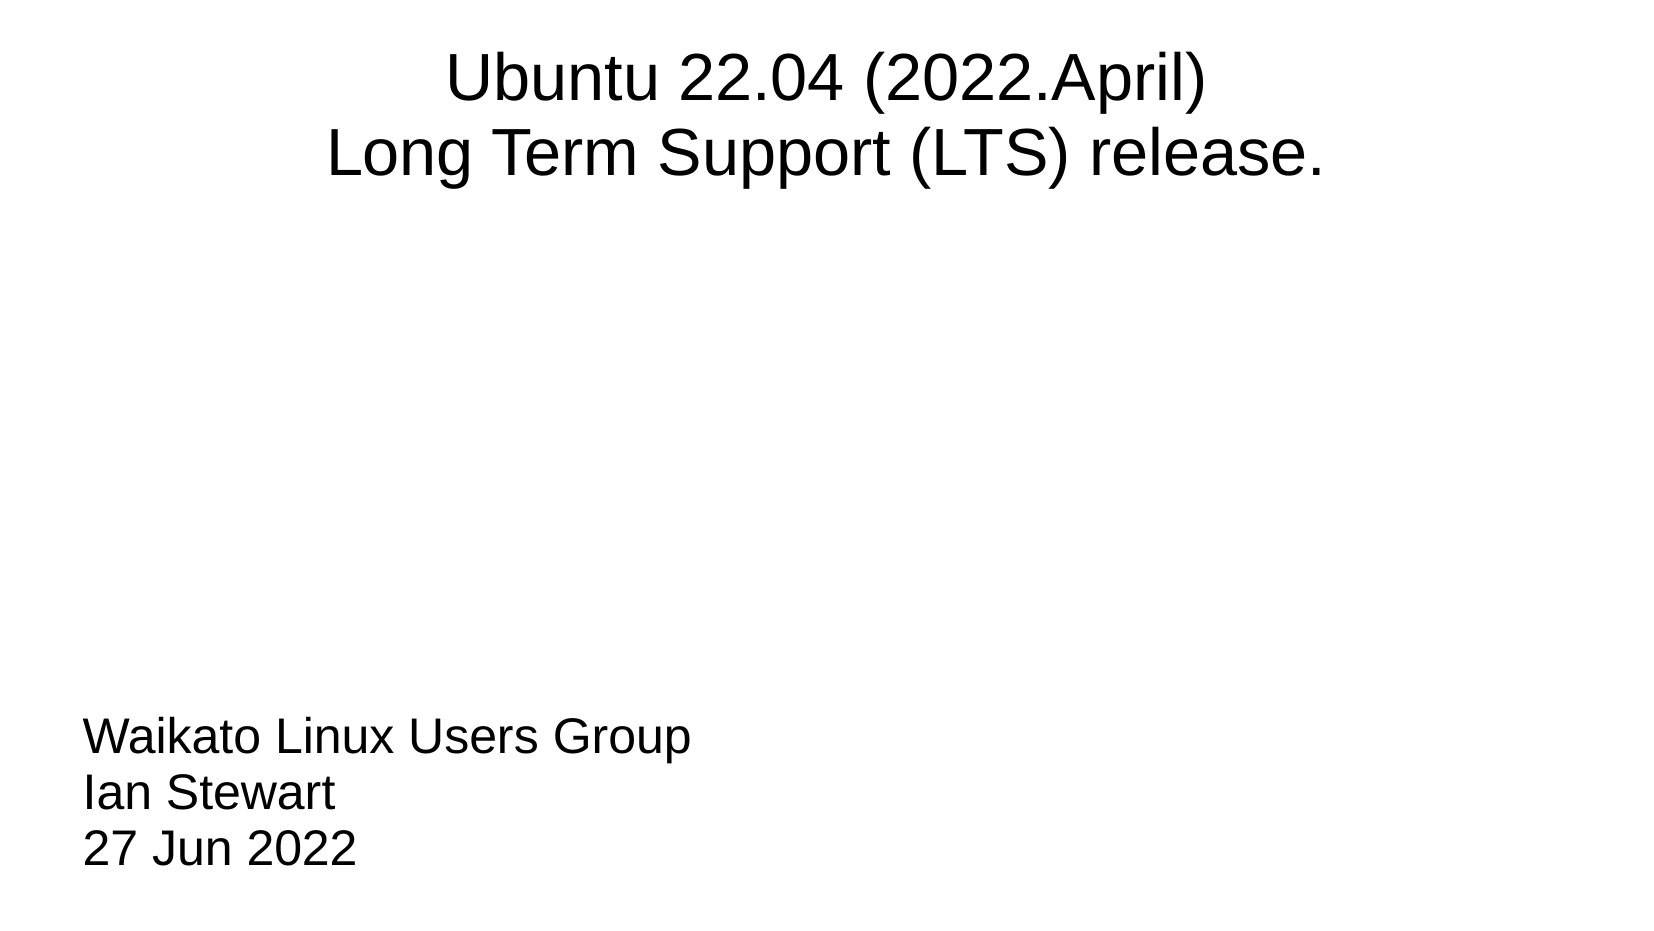

# Ubuntu 22.04 (2022.April) Long Term Support (LTS) release.
Waikato Linux Users Group
Ian Stewart
27 Jun 2022